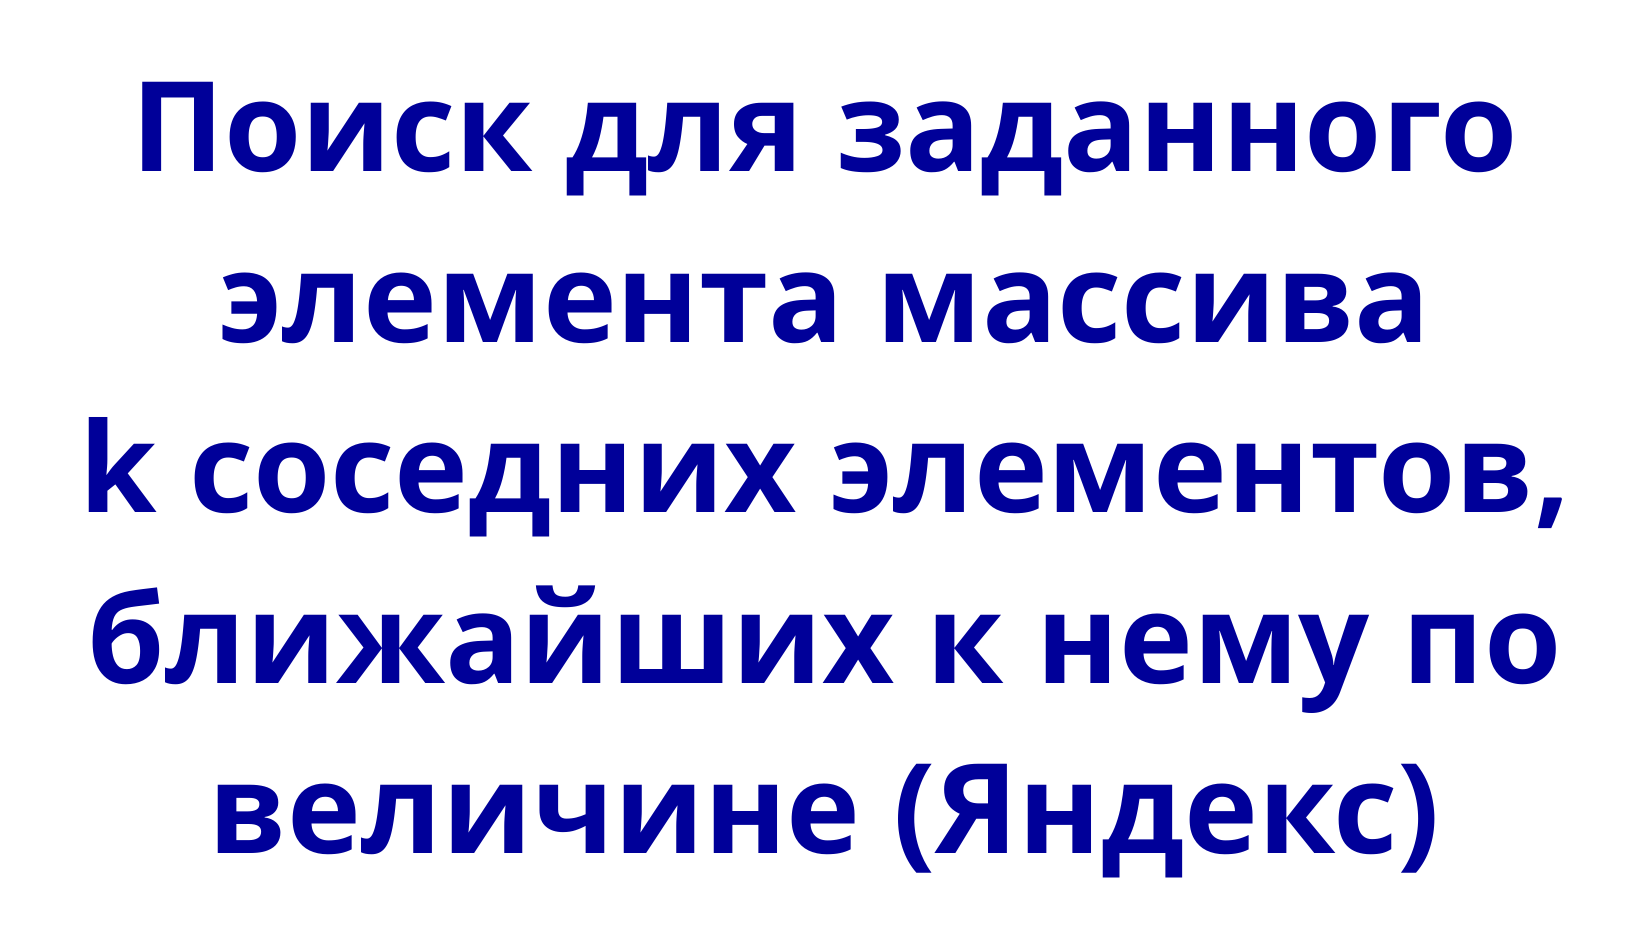

# Поиск для заданного элемента массива
k соседних элементов, ближайших к нему по величине (Яндекс)